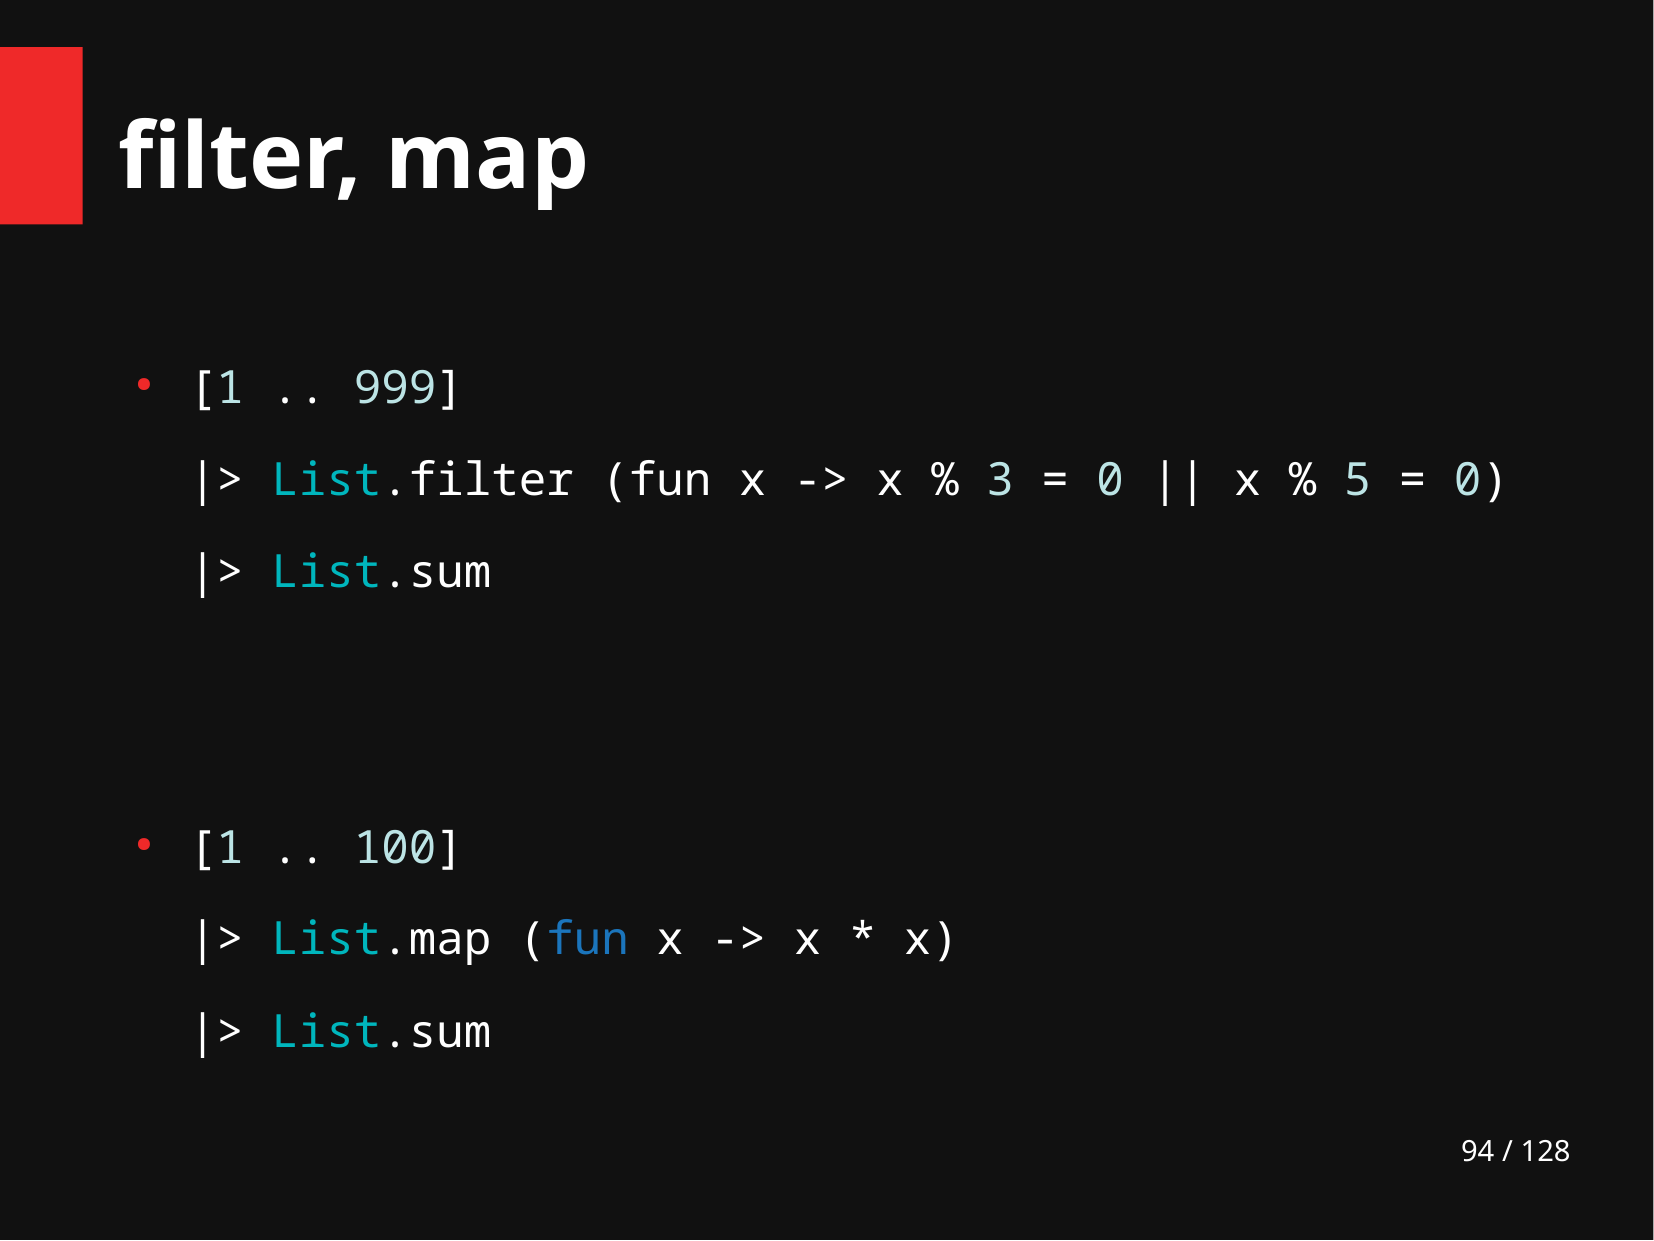

#
filter, map
[1 .. 999]
|> List.filter (fun x -> x % 3 = 0 || x % 5 = 0)
|> List.sum
[1 .. 100]
|> List.map (fun x -> x * x)
|> List.sum
94